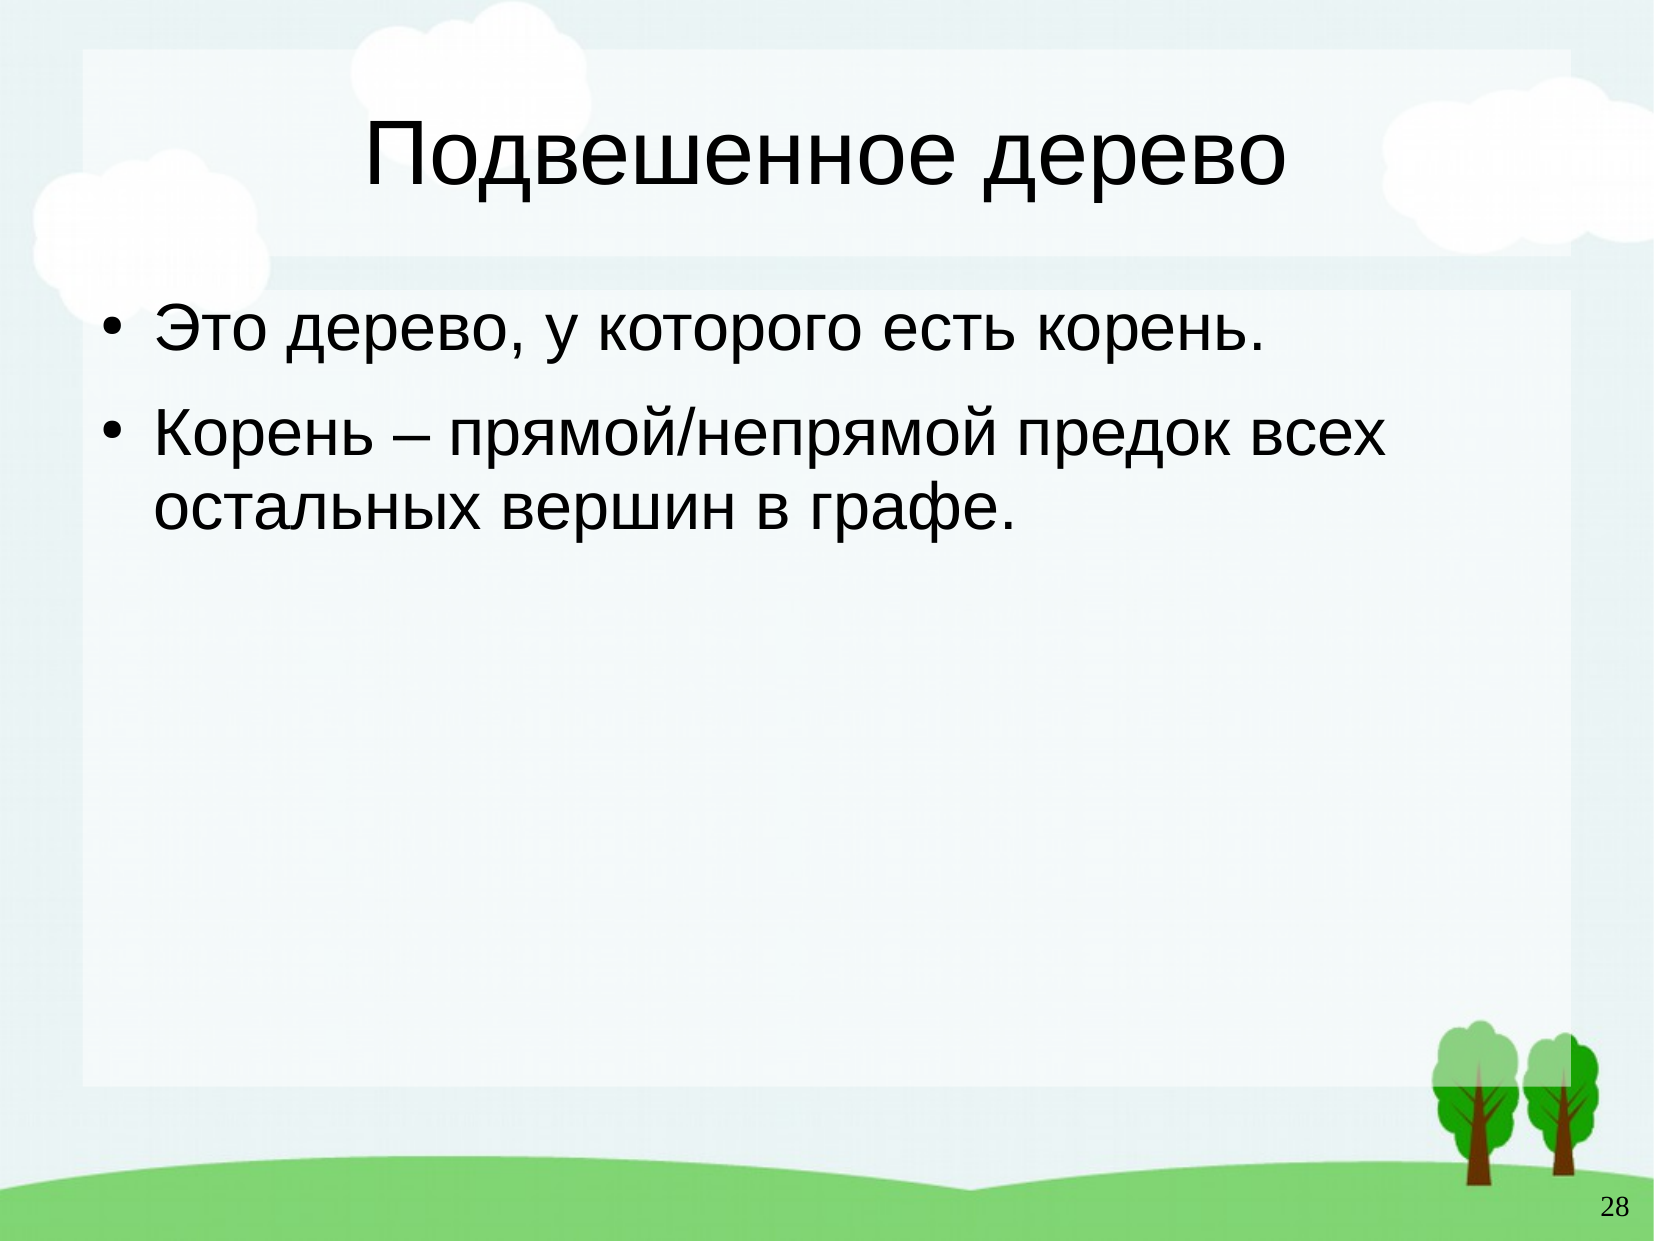

# Подвешенное дерево
Это дерево, у которого есть корень.
Корень – прямой/непрямой предок всех остальных вершин в графе.
28